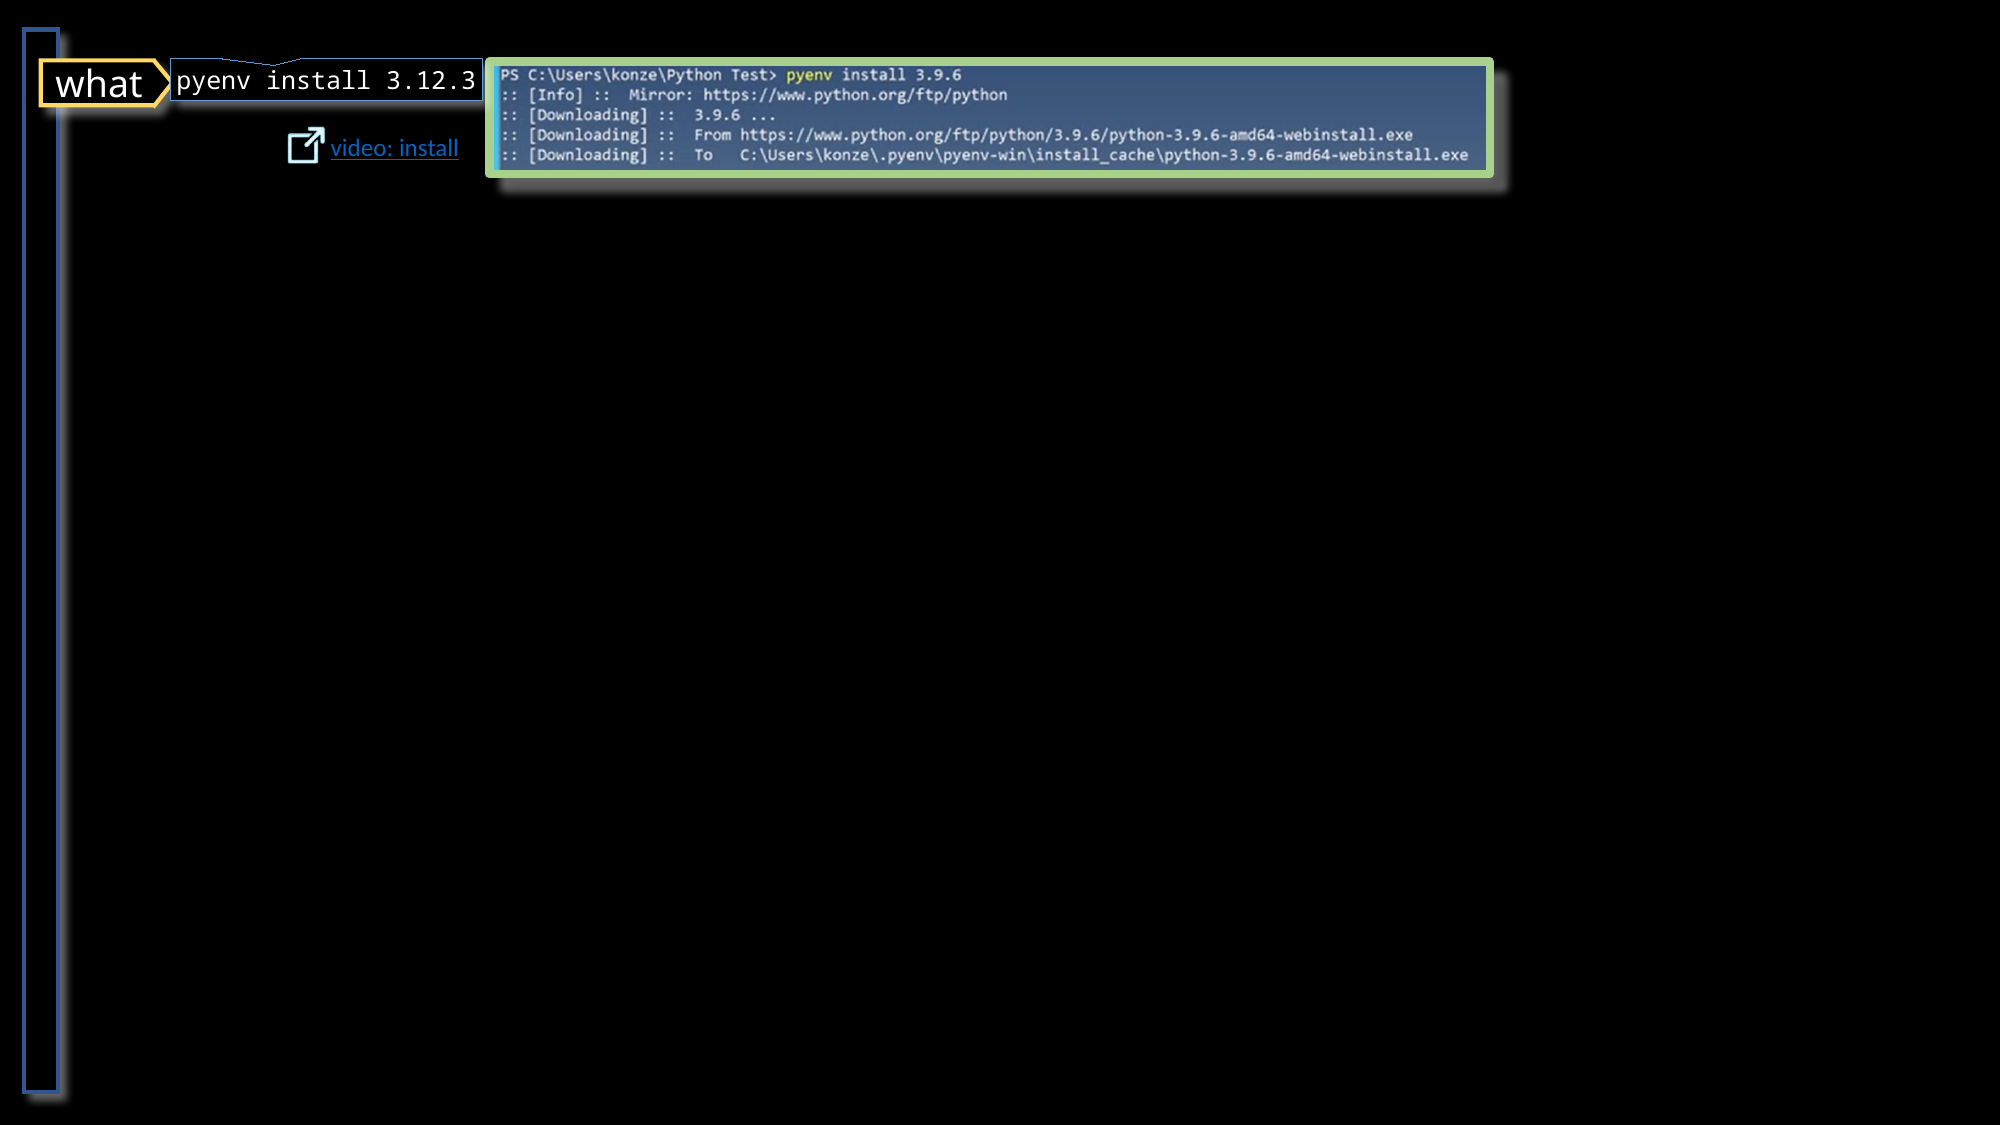

# 5. install
pyenv install 3.12.3
what
video: install